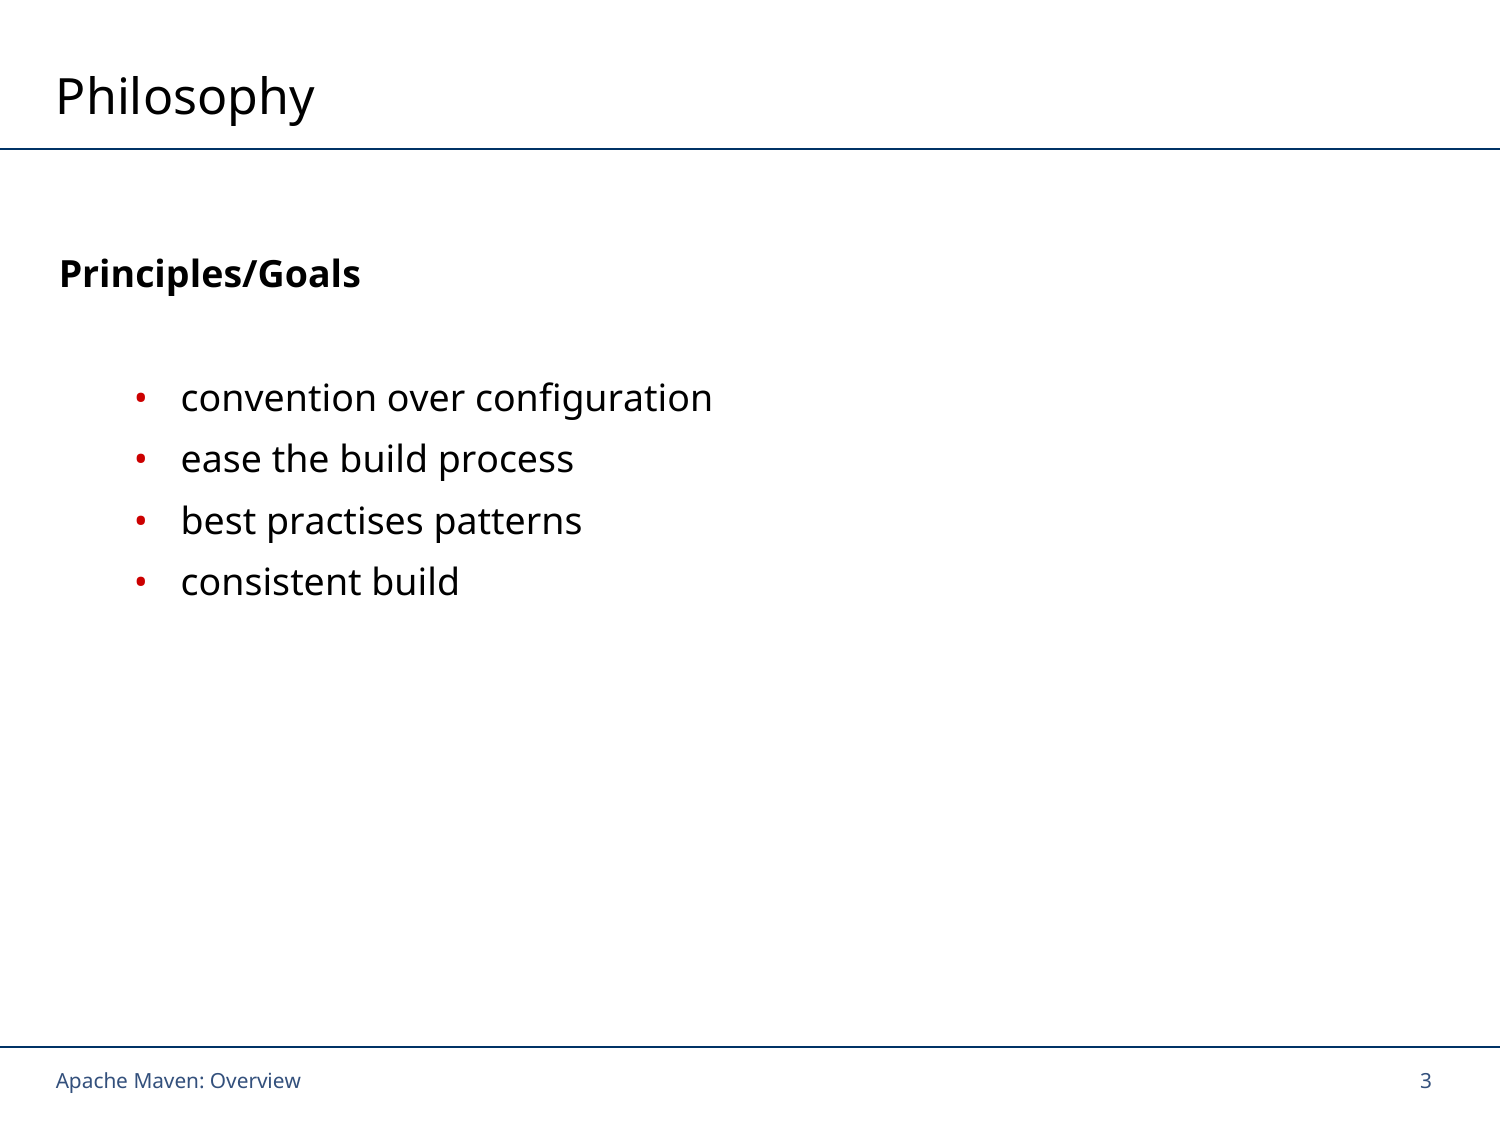

# Philosophy
Principles/Goals
convention over configuration
ease the build process
best practises patterns
consistent build
Apache Maven: Overview
3